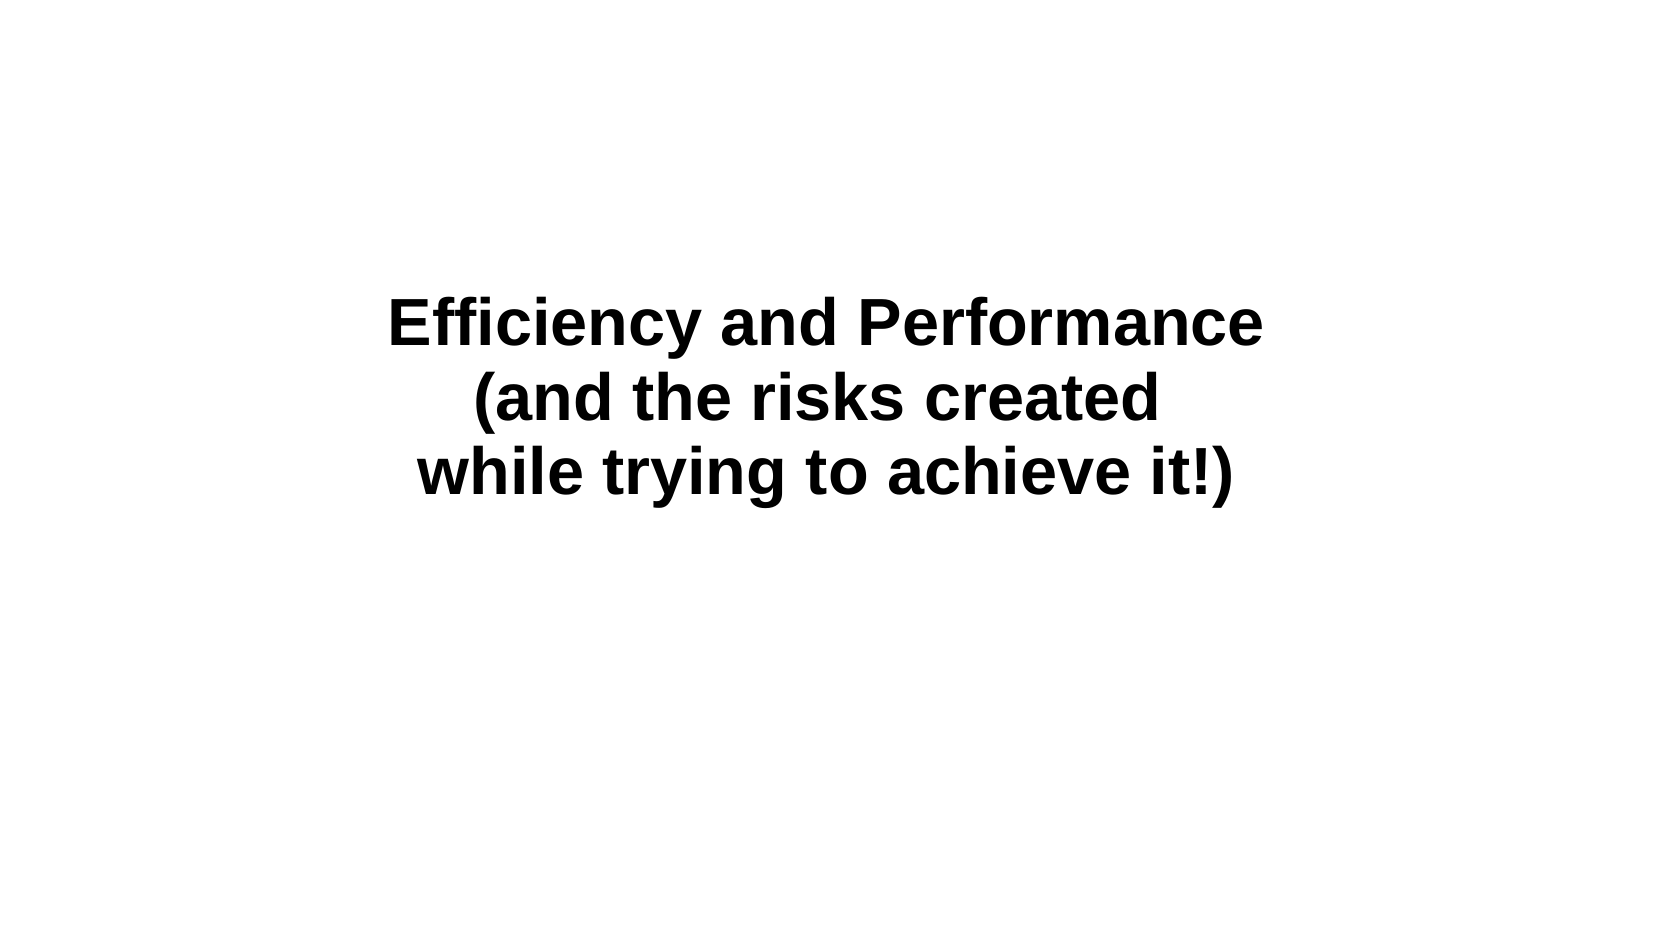

# Efficiency and Performance
(and the risks created
while trying to achieve it!)